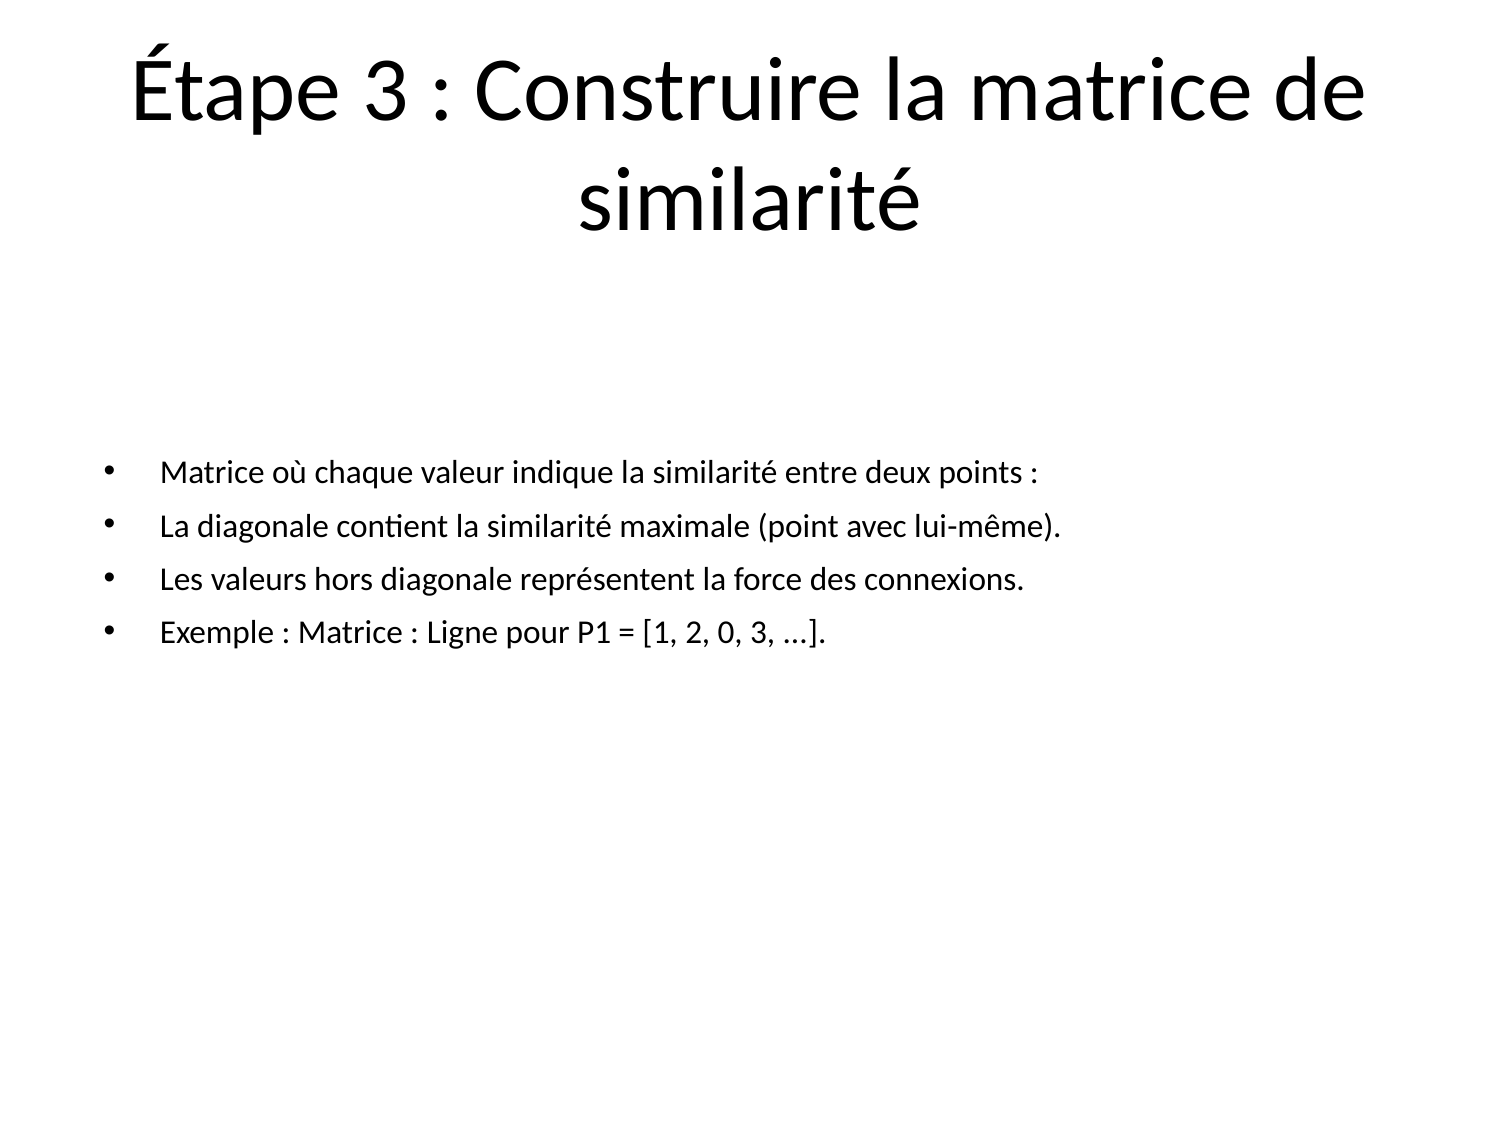

# Étape 3 : Construire la matrice de similarité
Matrice où chaque valeur indique la similarité entre deux points :
La diagonale contient la similarité maximale (point avec lui-même).
Les valeurs hors diagonale représentent la force des connexions.
Exemple : Matrice : Ligne pour P1 = [1, 2, 0, 3, ...].